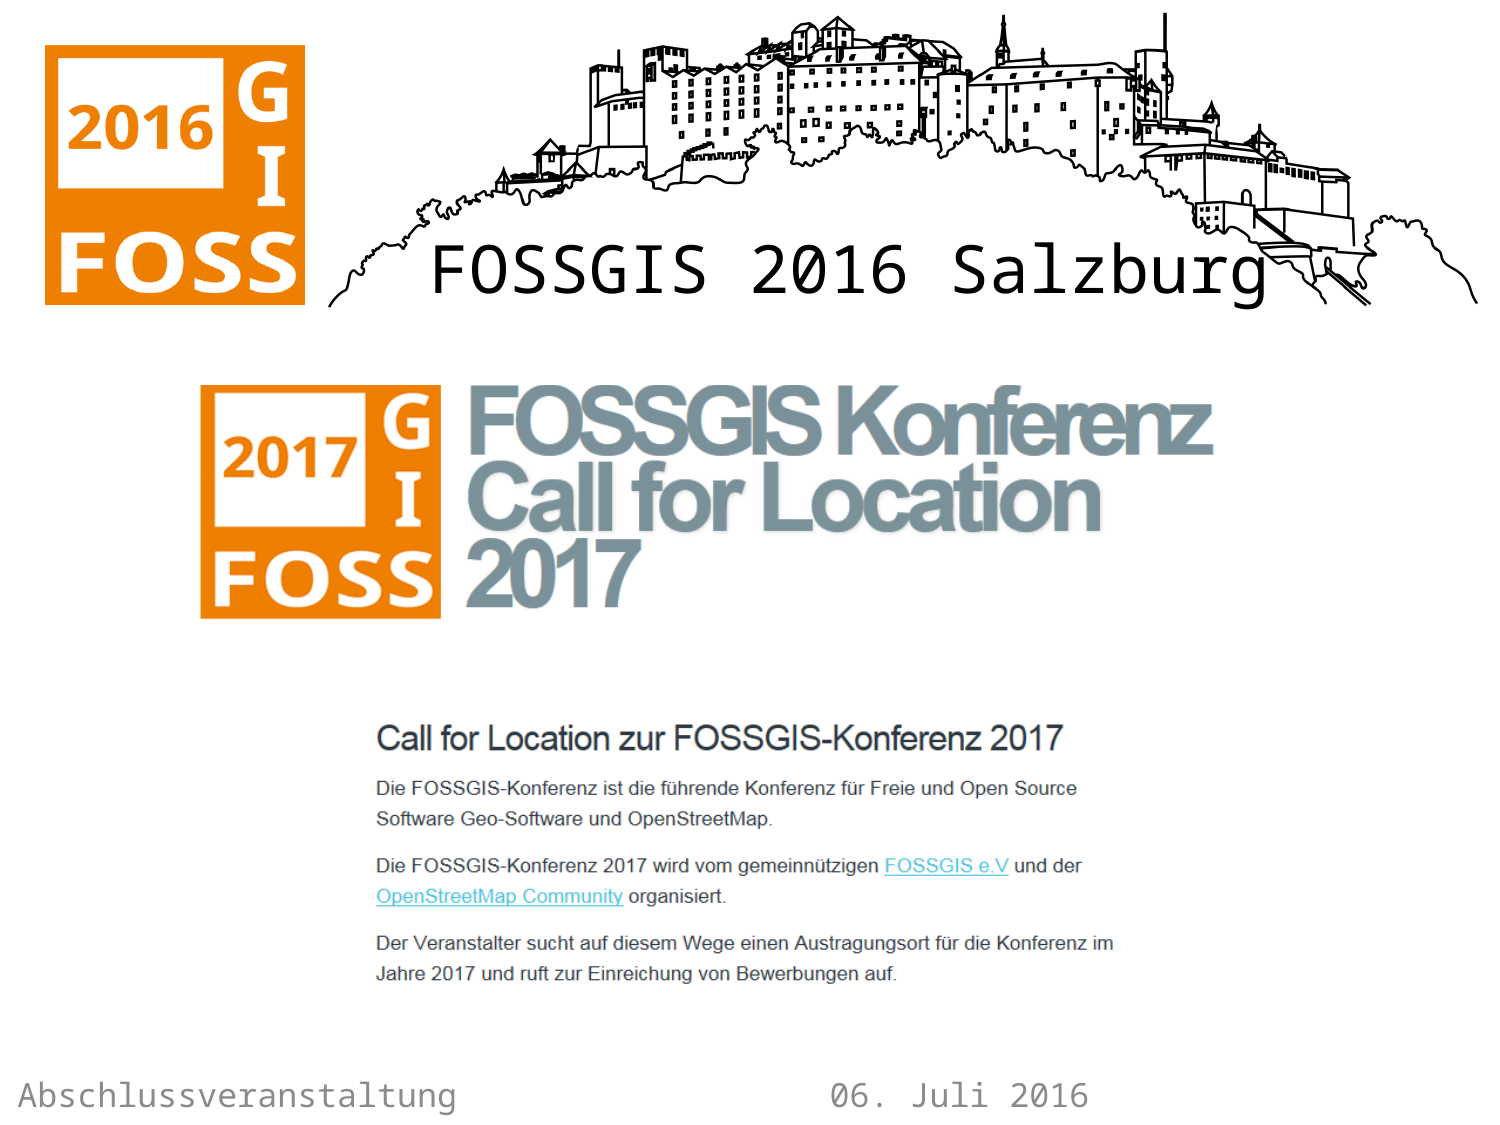

FOSSGIS 2016 Salzburg
# Abschlussveranstaltung						06. Juli 2016